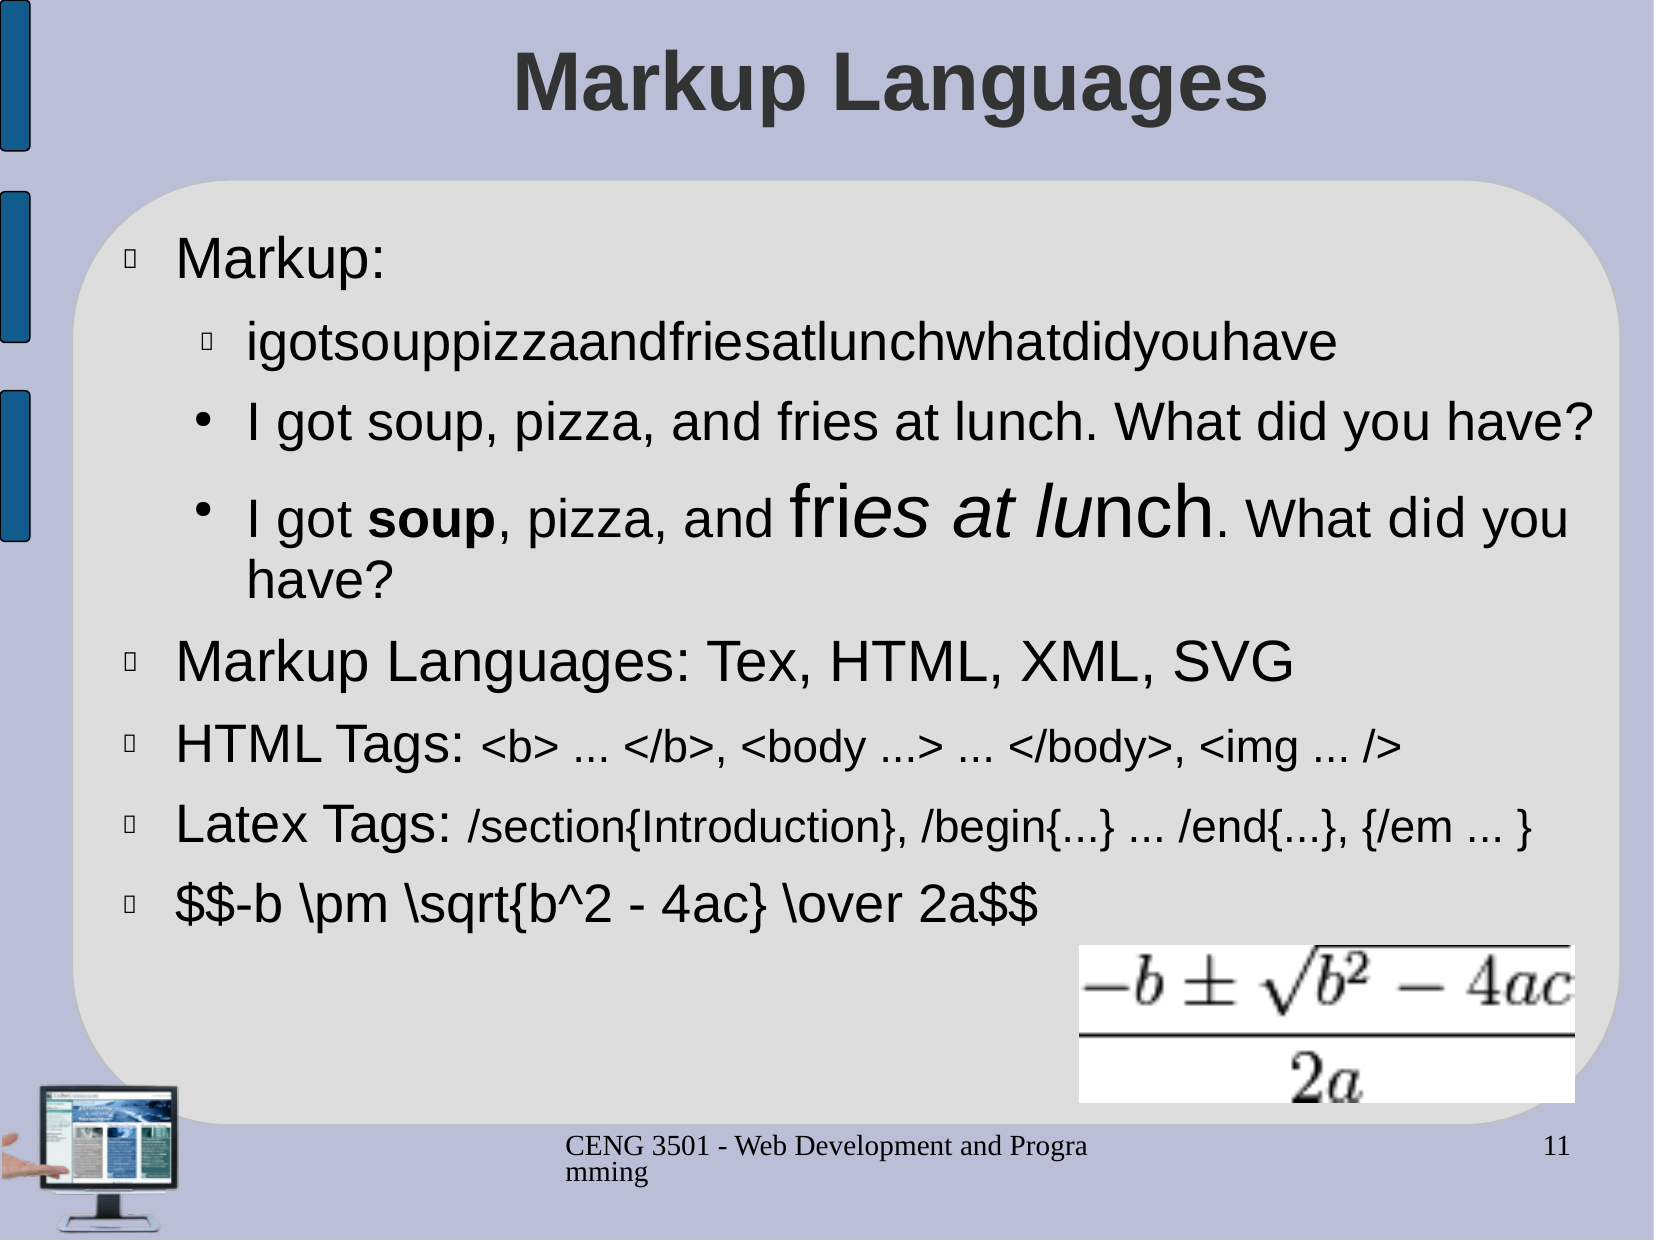

# Markup Languages
Markup:
igotsouppizzaandfriesatlunchwhatdidyouhave
I got soup, pizza, and fries at lunch. What did you have?
I got soup, pizza, and fries at lunch. What did you have?
Markup Languages: Tex, HTML, XML, SVG
HTML Tags: <b> ... </b>, <body ...> ... </body>, <img ... />
Latex Tags: /section{Introduction}, /begin{...} ... /end{...}, {/em ... }
$$-b \pm \sqrt{b^2 - 4ac} \over 2a$$
CENG 3501 - Web Development and Programming
11